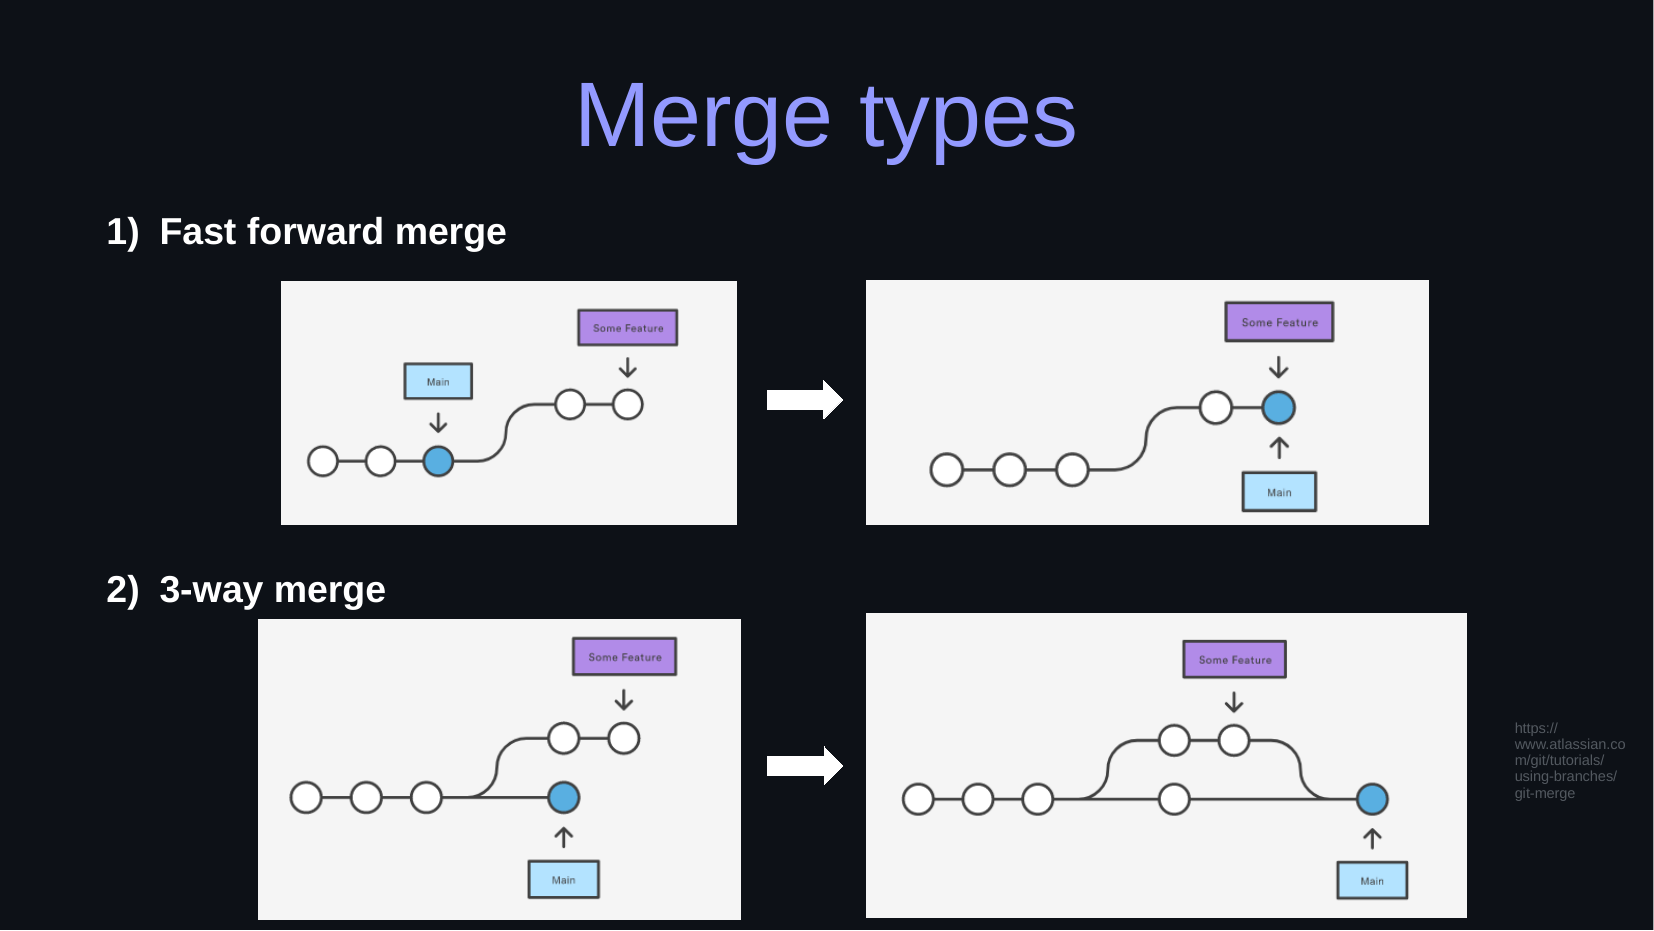

# Merge types
Fast forward merge
3-way merge
https://www.atlassian.com/git/tutorials/using-branches/git-merge